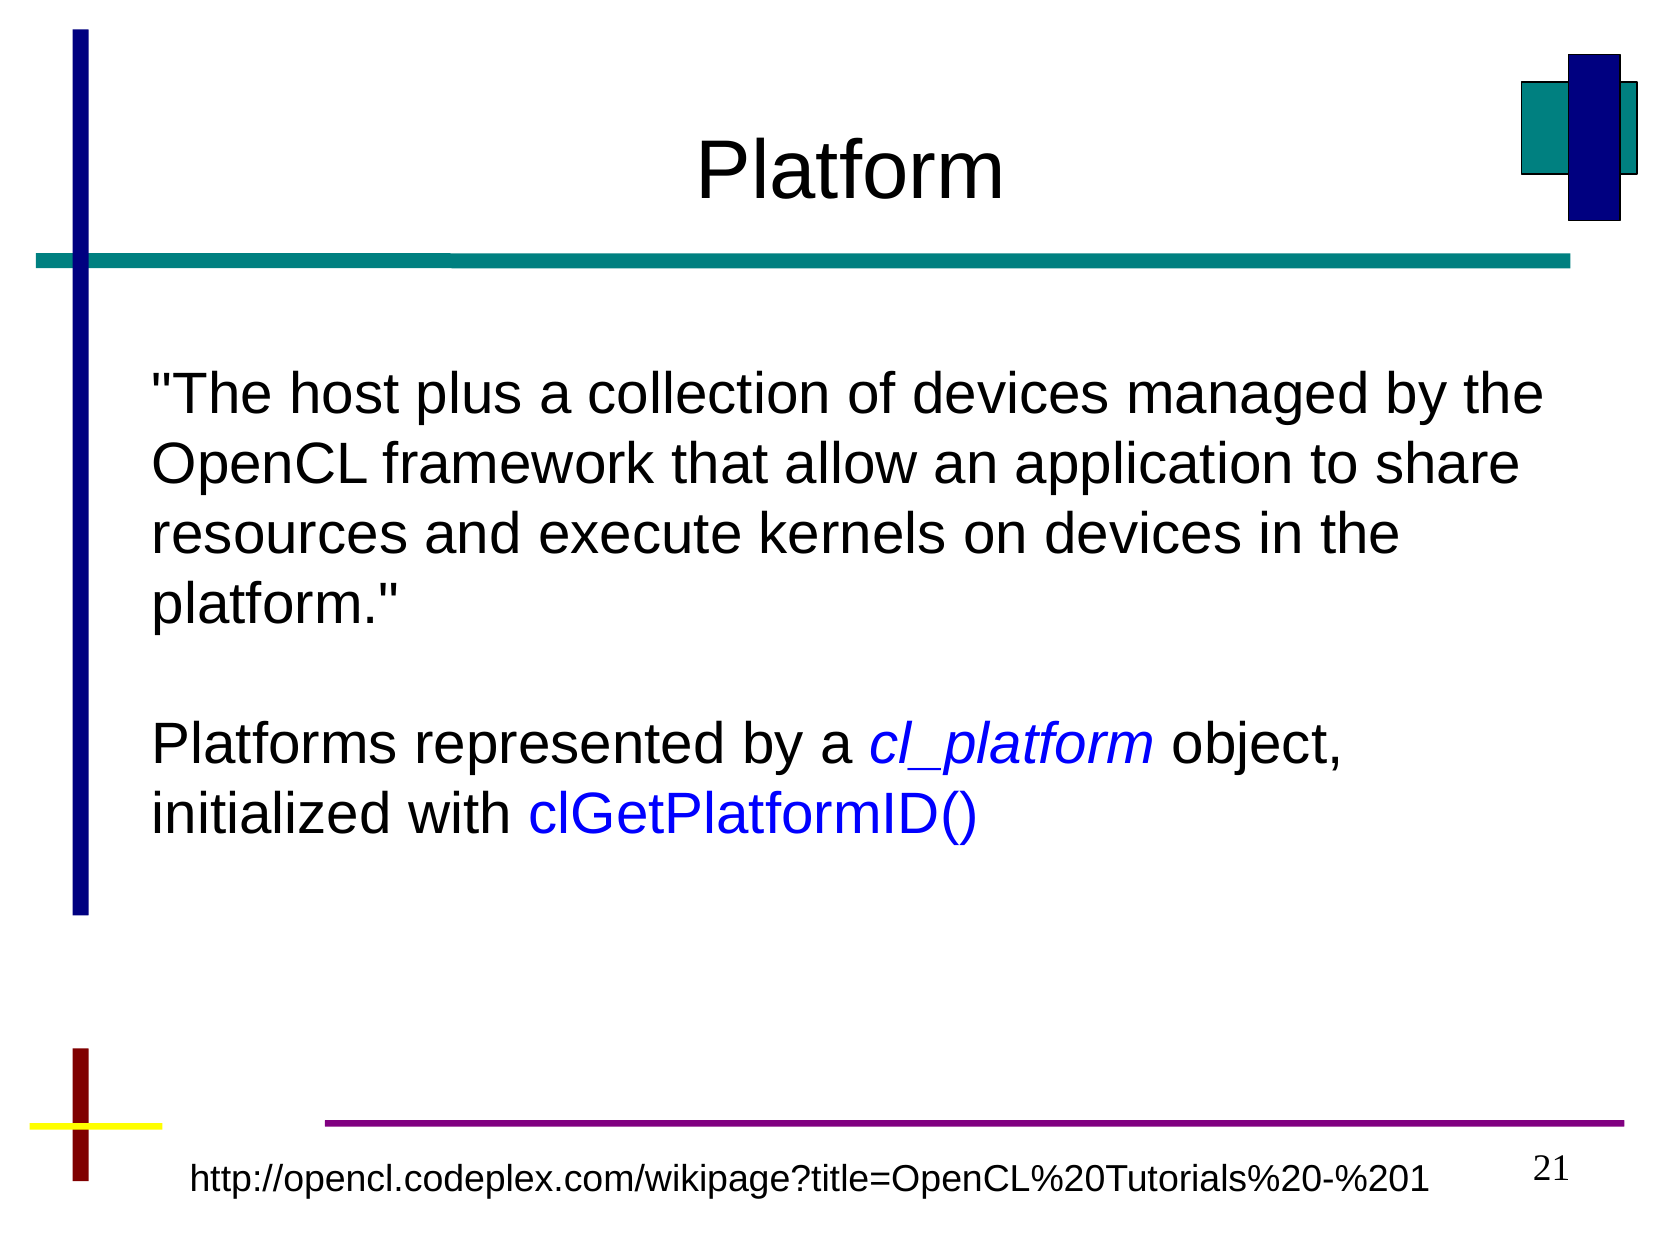

Platform
"The host plus a collection of devices managed by the OpenCL framework that allow an application to share resources and execute kernels on devices in the platform."
Platforms represented by a cl_platform object, initialized with clGetPlatformID()
http://opencl.codeplex.com/wikipage?title=OpenCL%20Tutorials%20-%201